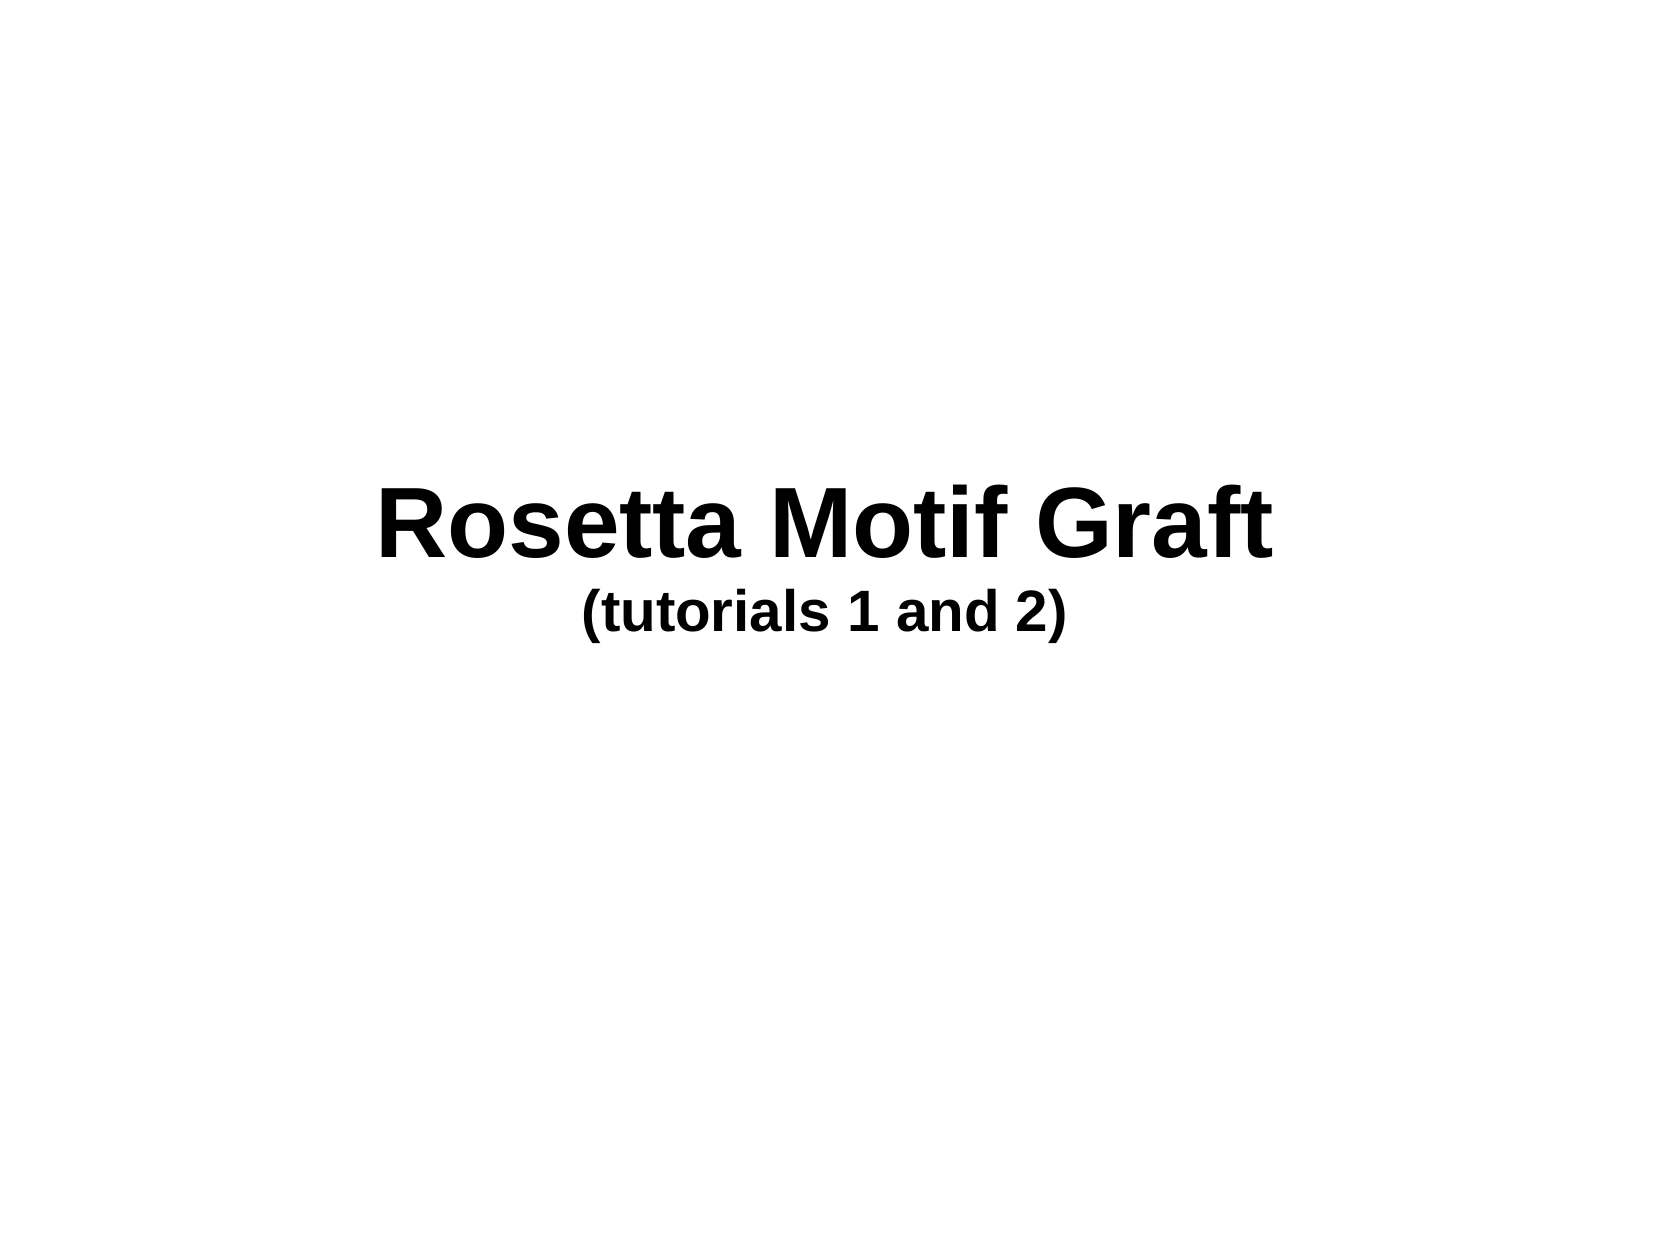

Rosetta Motif Graft
(tutorials 1 and 2)